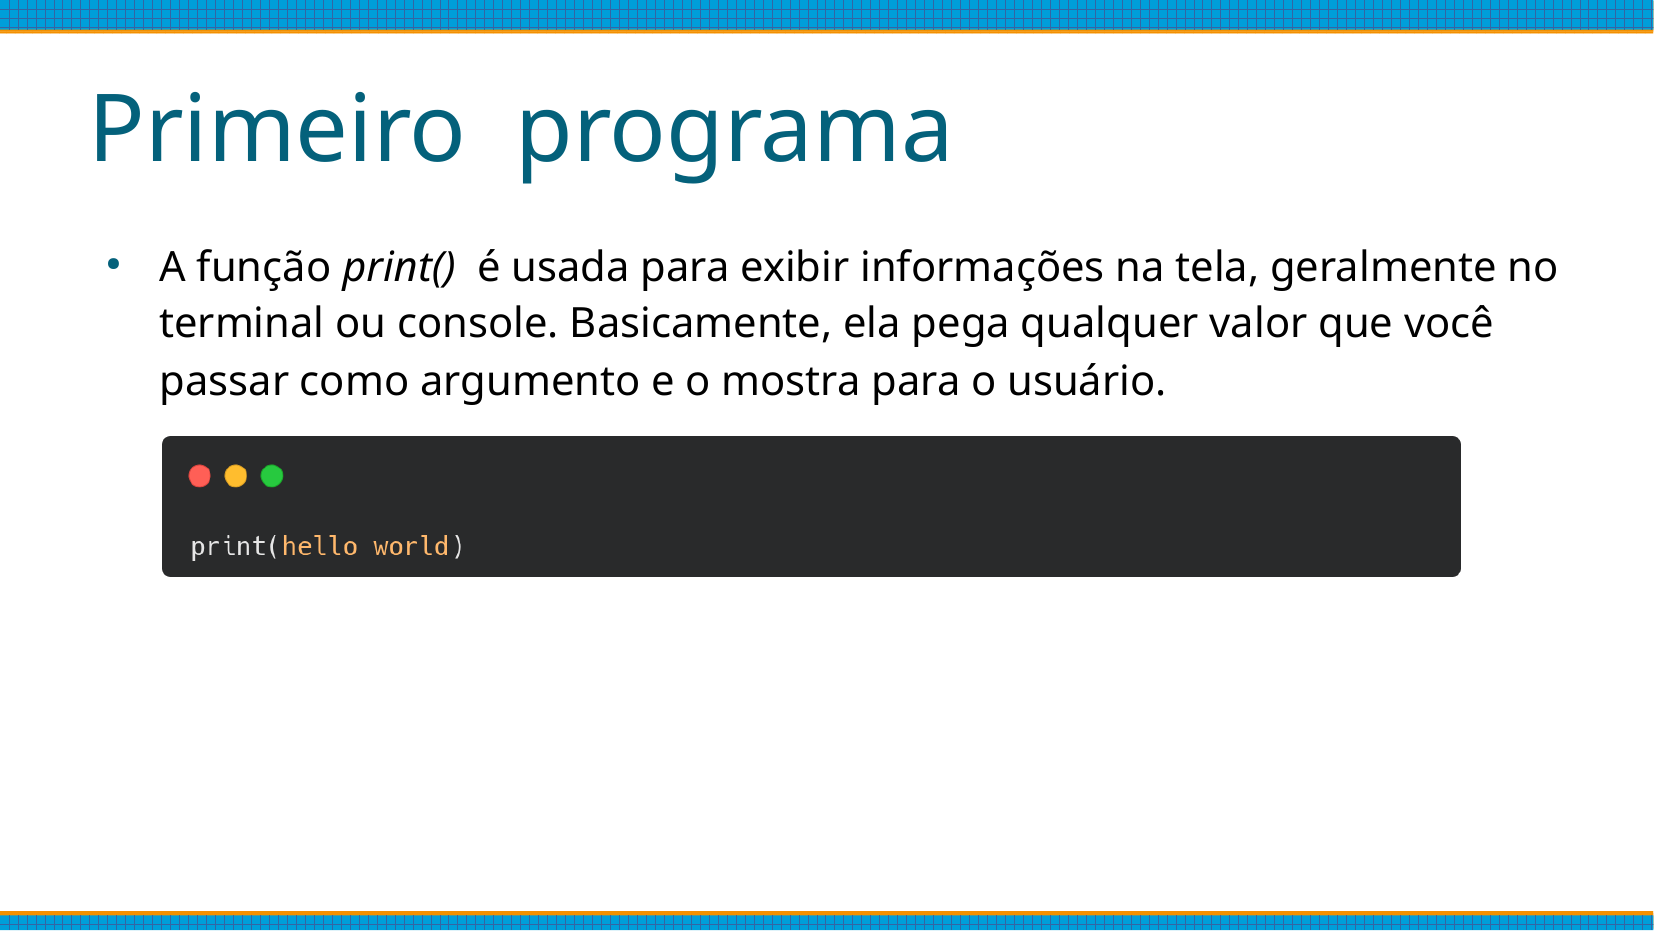

# Primeiro programa
A função print() é usada para exibir informações na tela, geralmente no terminal ou console. Basicamente, ela pega qualquer valor que você passar como argumento e o mostra para o usuário.